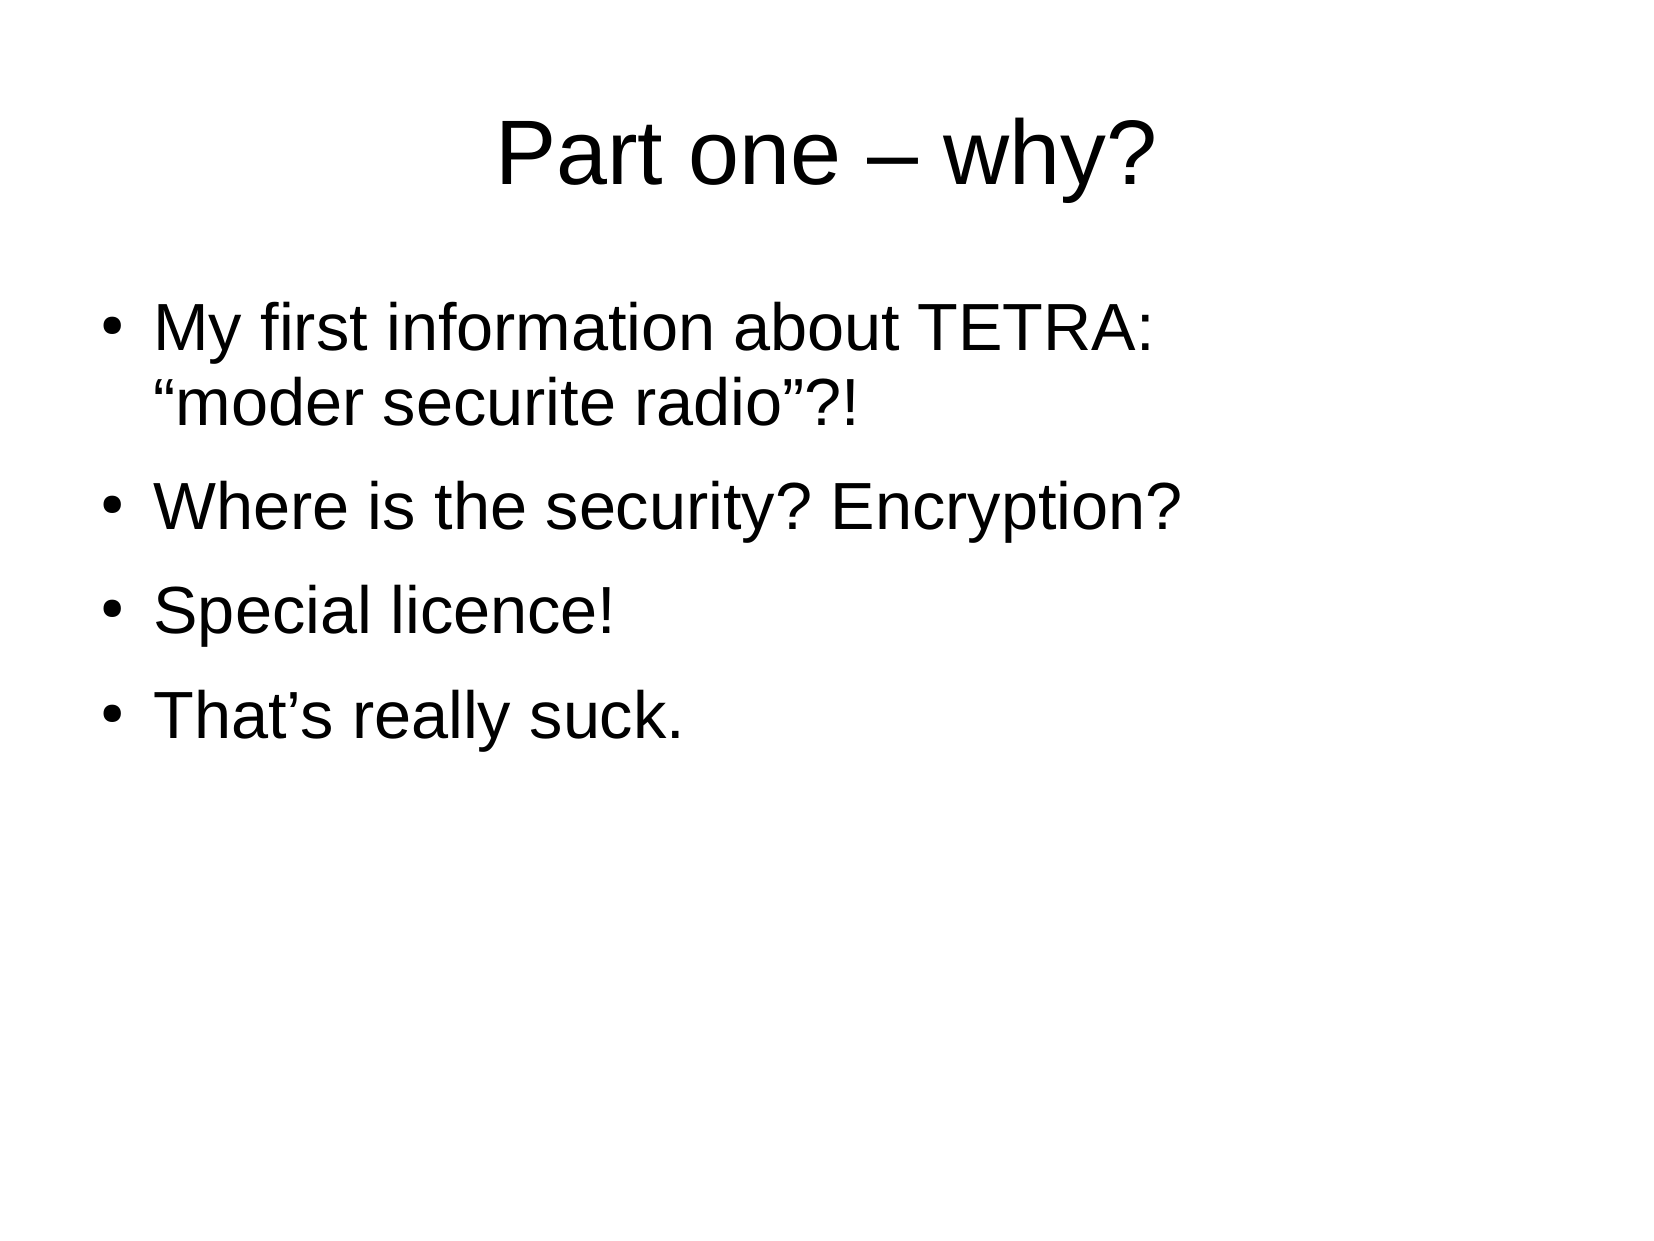

# Part one – why?
My first information about TETRA:
“moder securite radio”?!
Where is the security? Encryption?
Special licence!
That’s really suck.